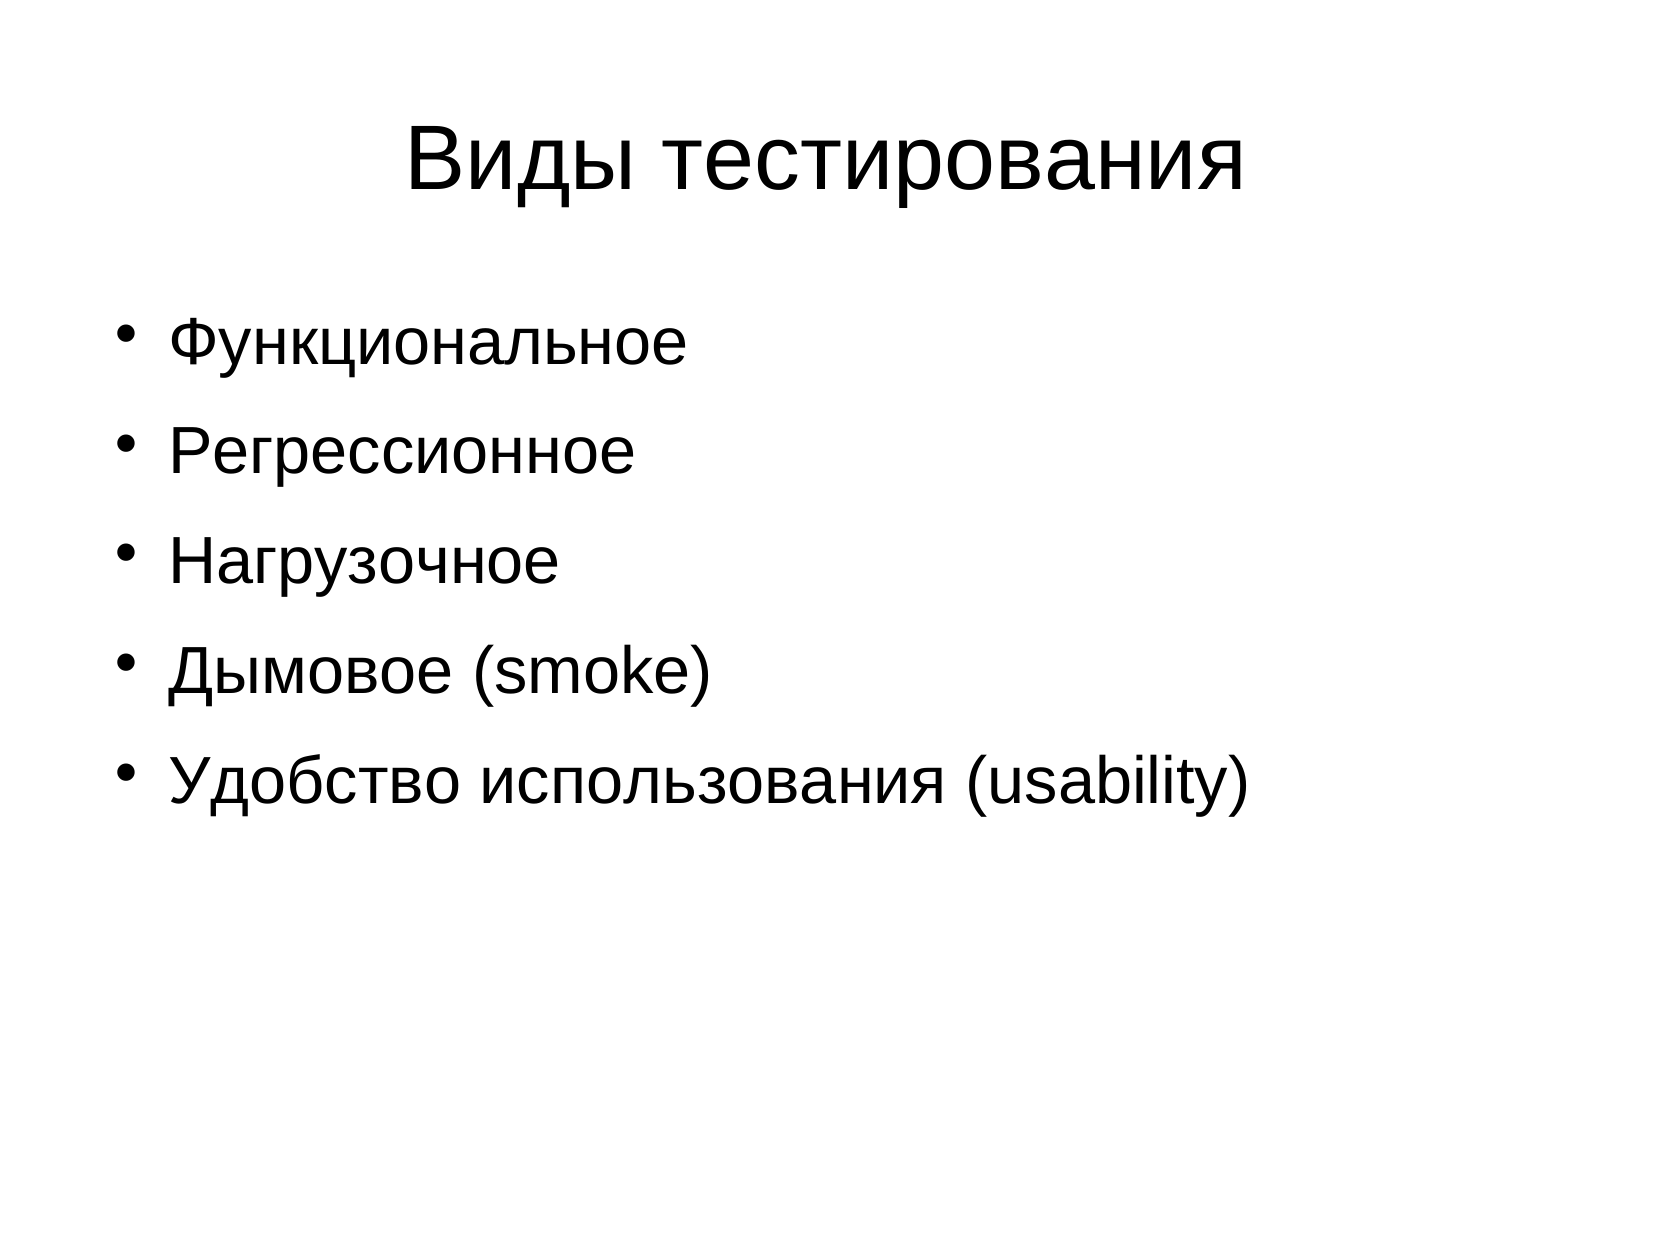

# Виды тестирования
Функциональное
Регрессионное
Нагрузочное
Дымовое (smoke)
Удобство использования (usability)